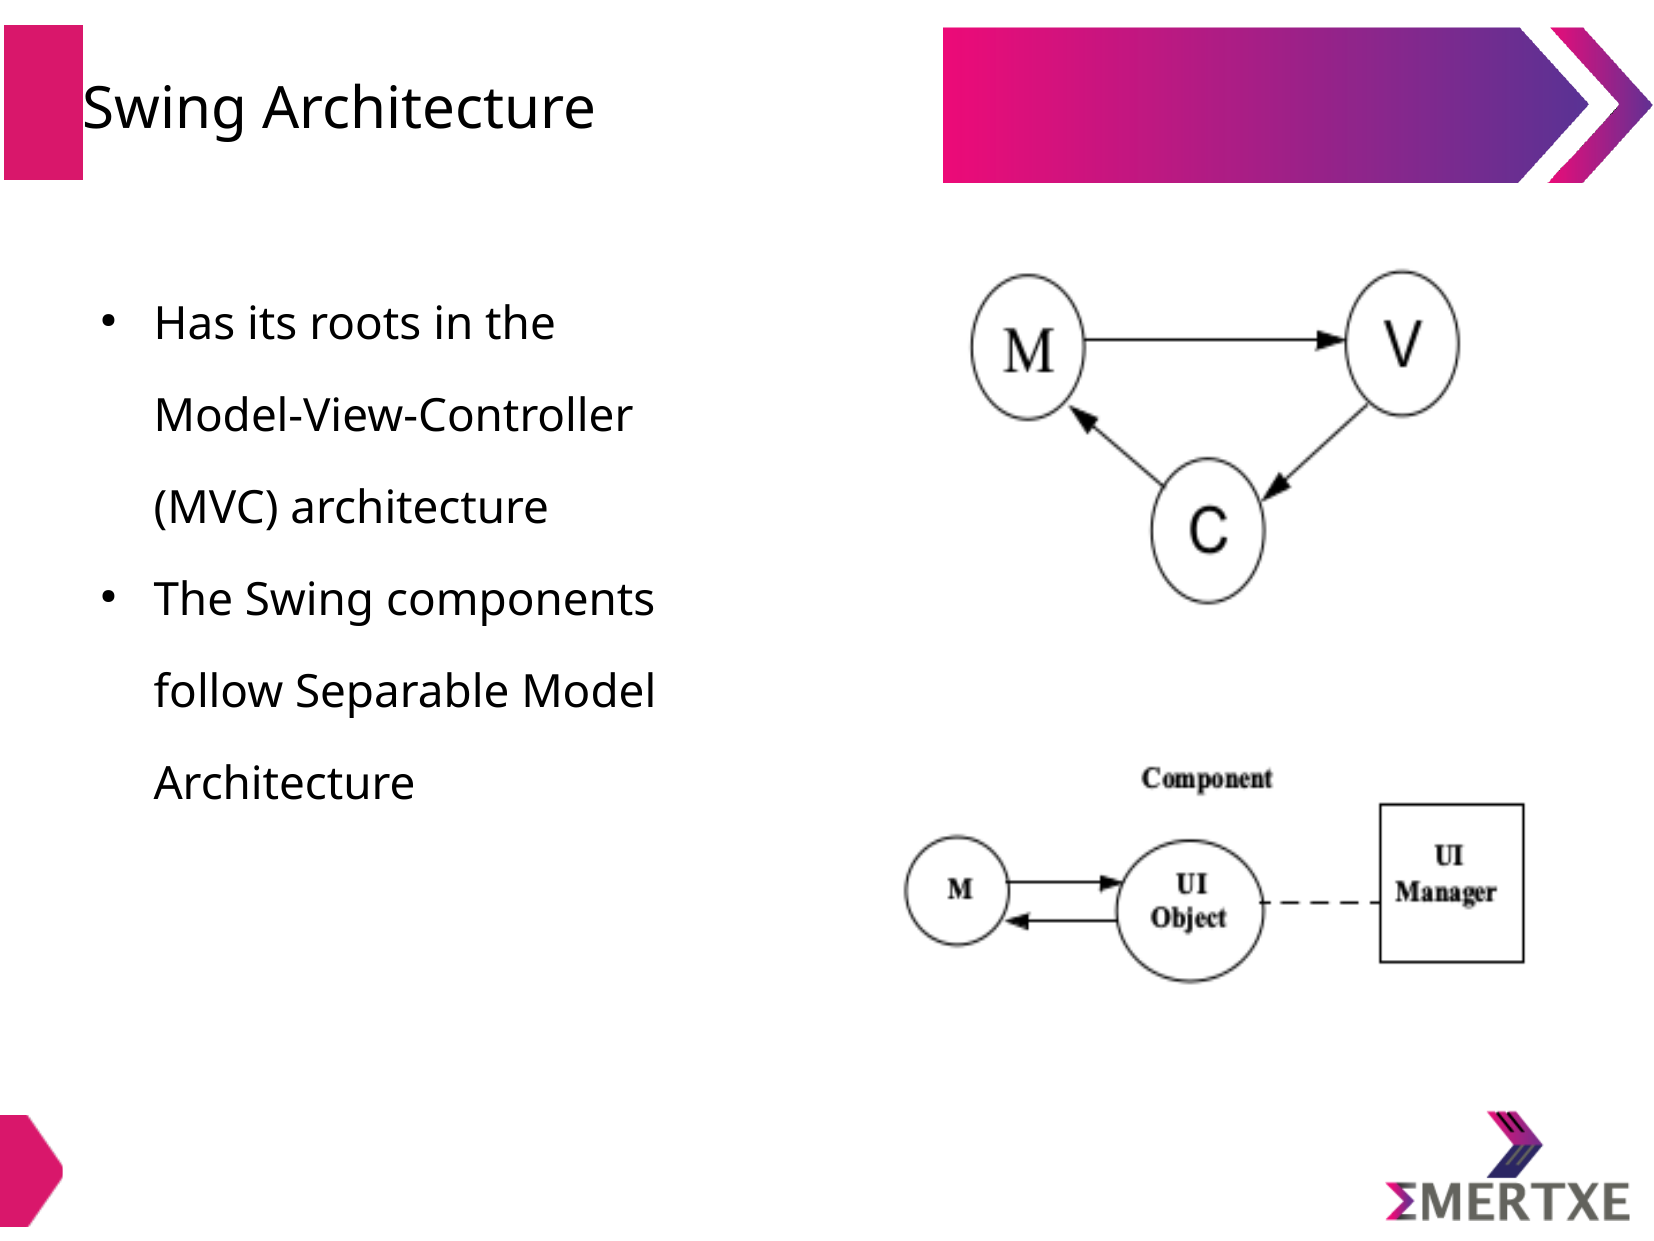

# Swing Architecture
Has its roots in the
Model-View-Controller
(MVC) architecture
The Swing components
follow Separable Model
Architecture